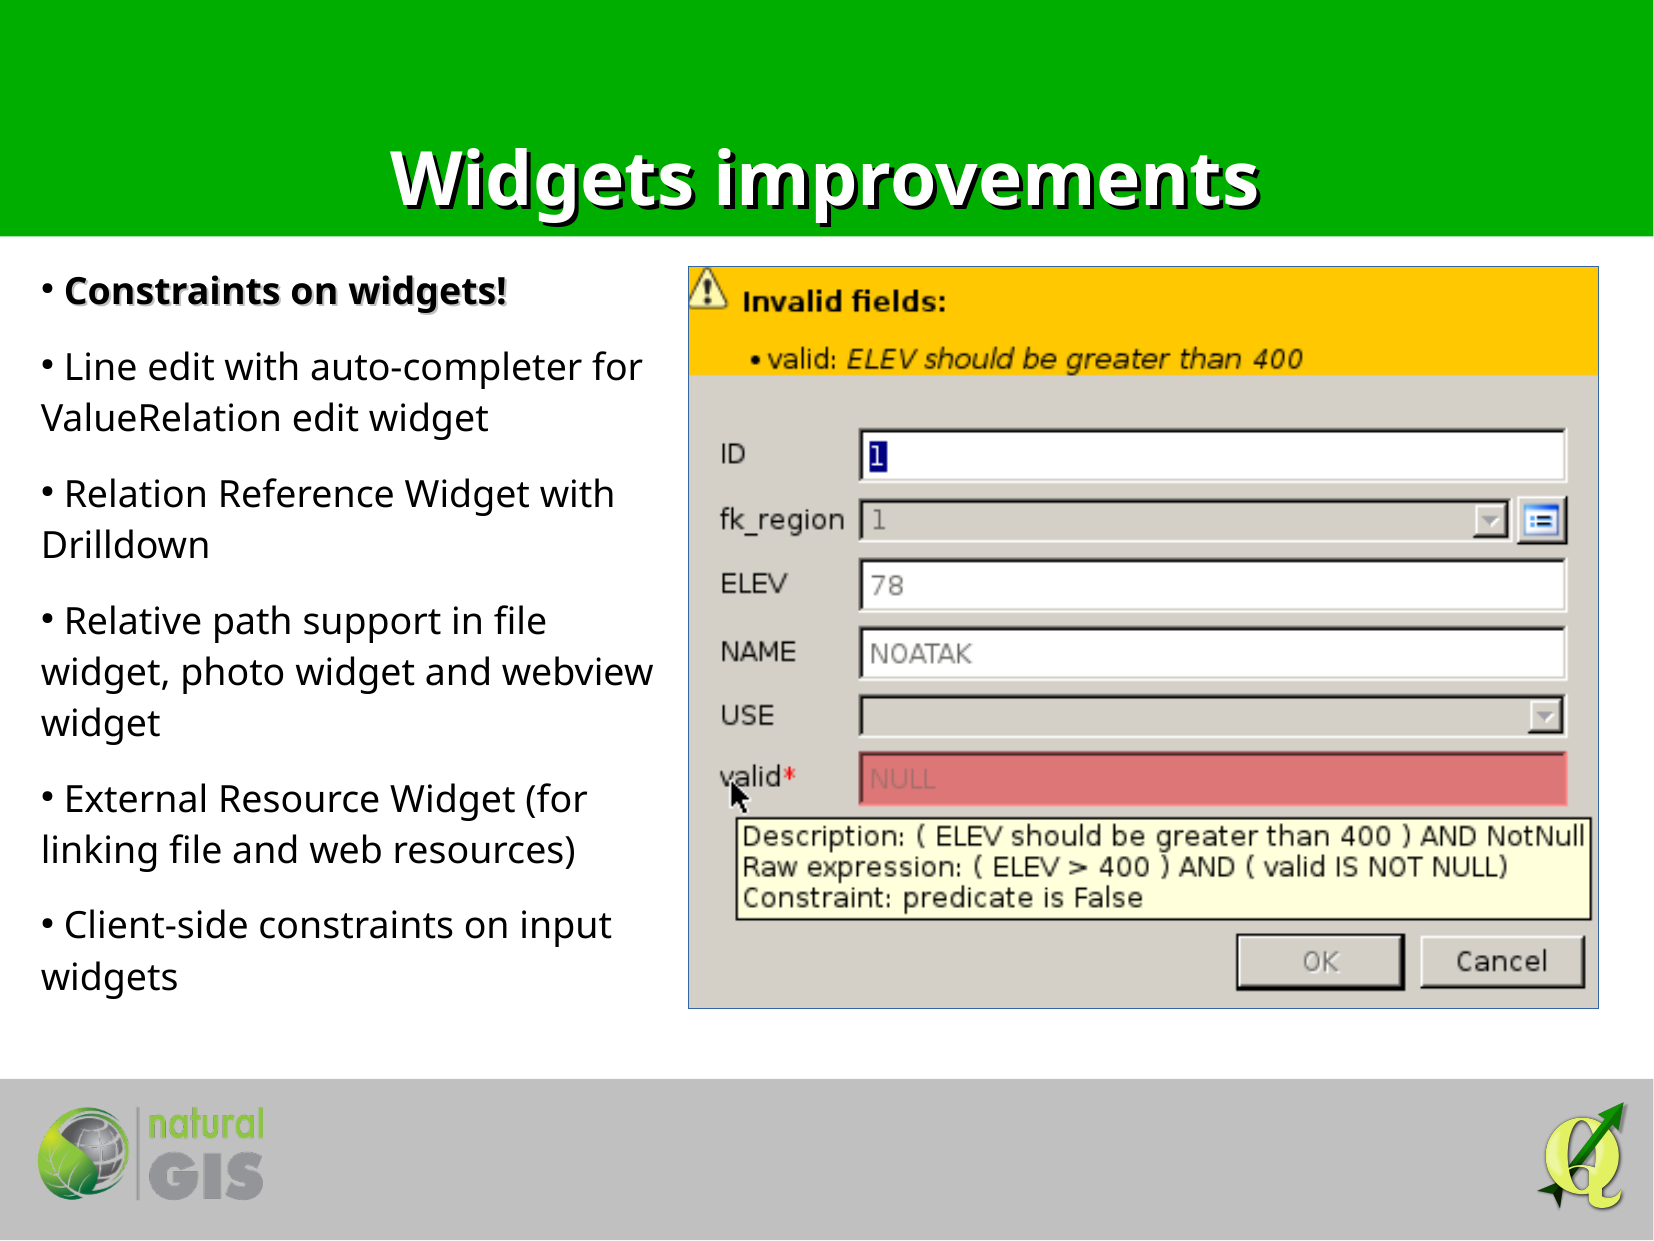

Widgets improvements
 Constraints on widgets!
 Line edit with auto-completer for ValueRelation edit widget
 Relation Reference Widget with Drilldown
 Relative path support in file widget, photo widget and webview widget
 External Resource Widget (for linking file and web resources)
 Client-side constraints on input widgets